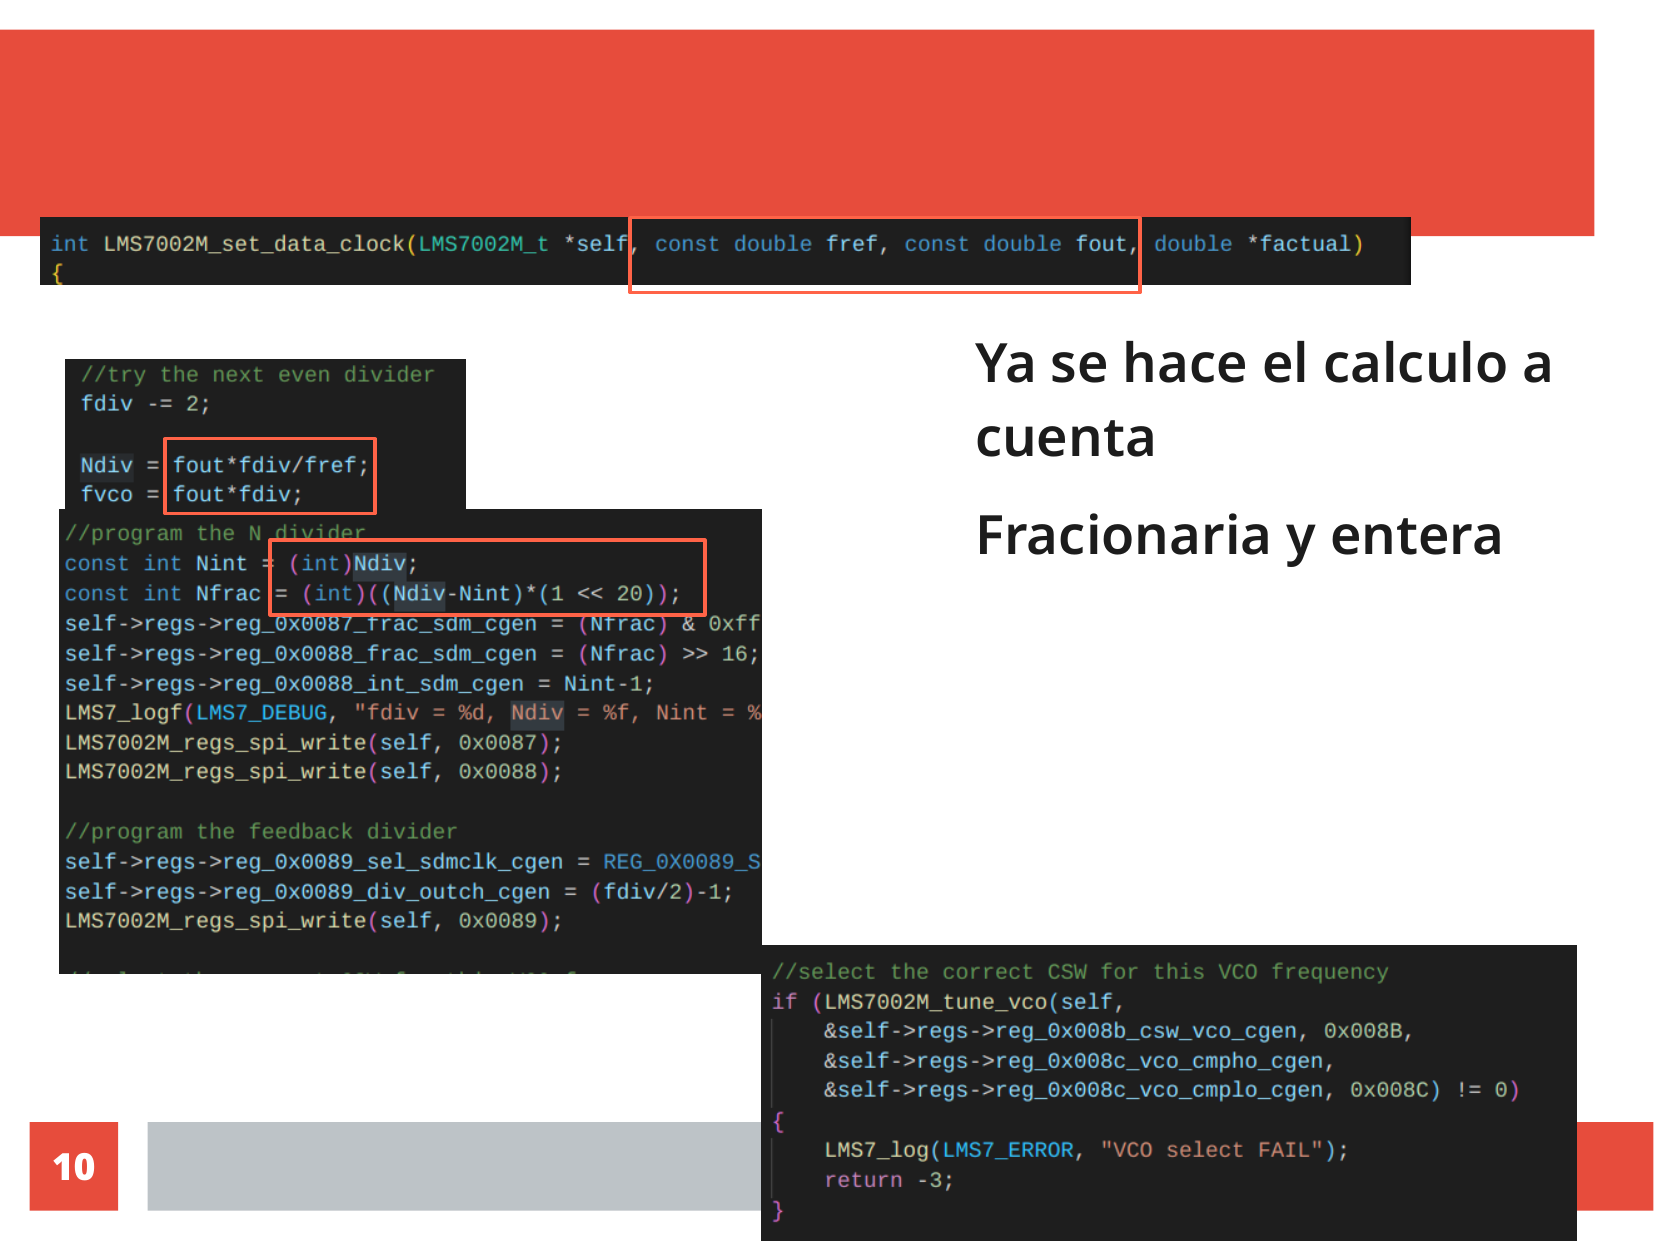

#
Ya se hace el calculo a cuenta
Fracionaria y entera
10